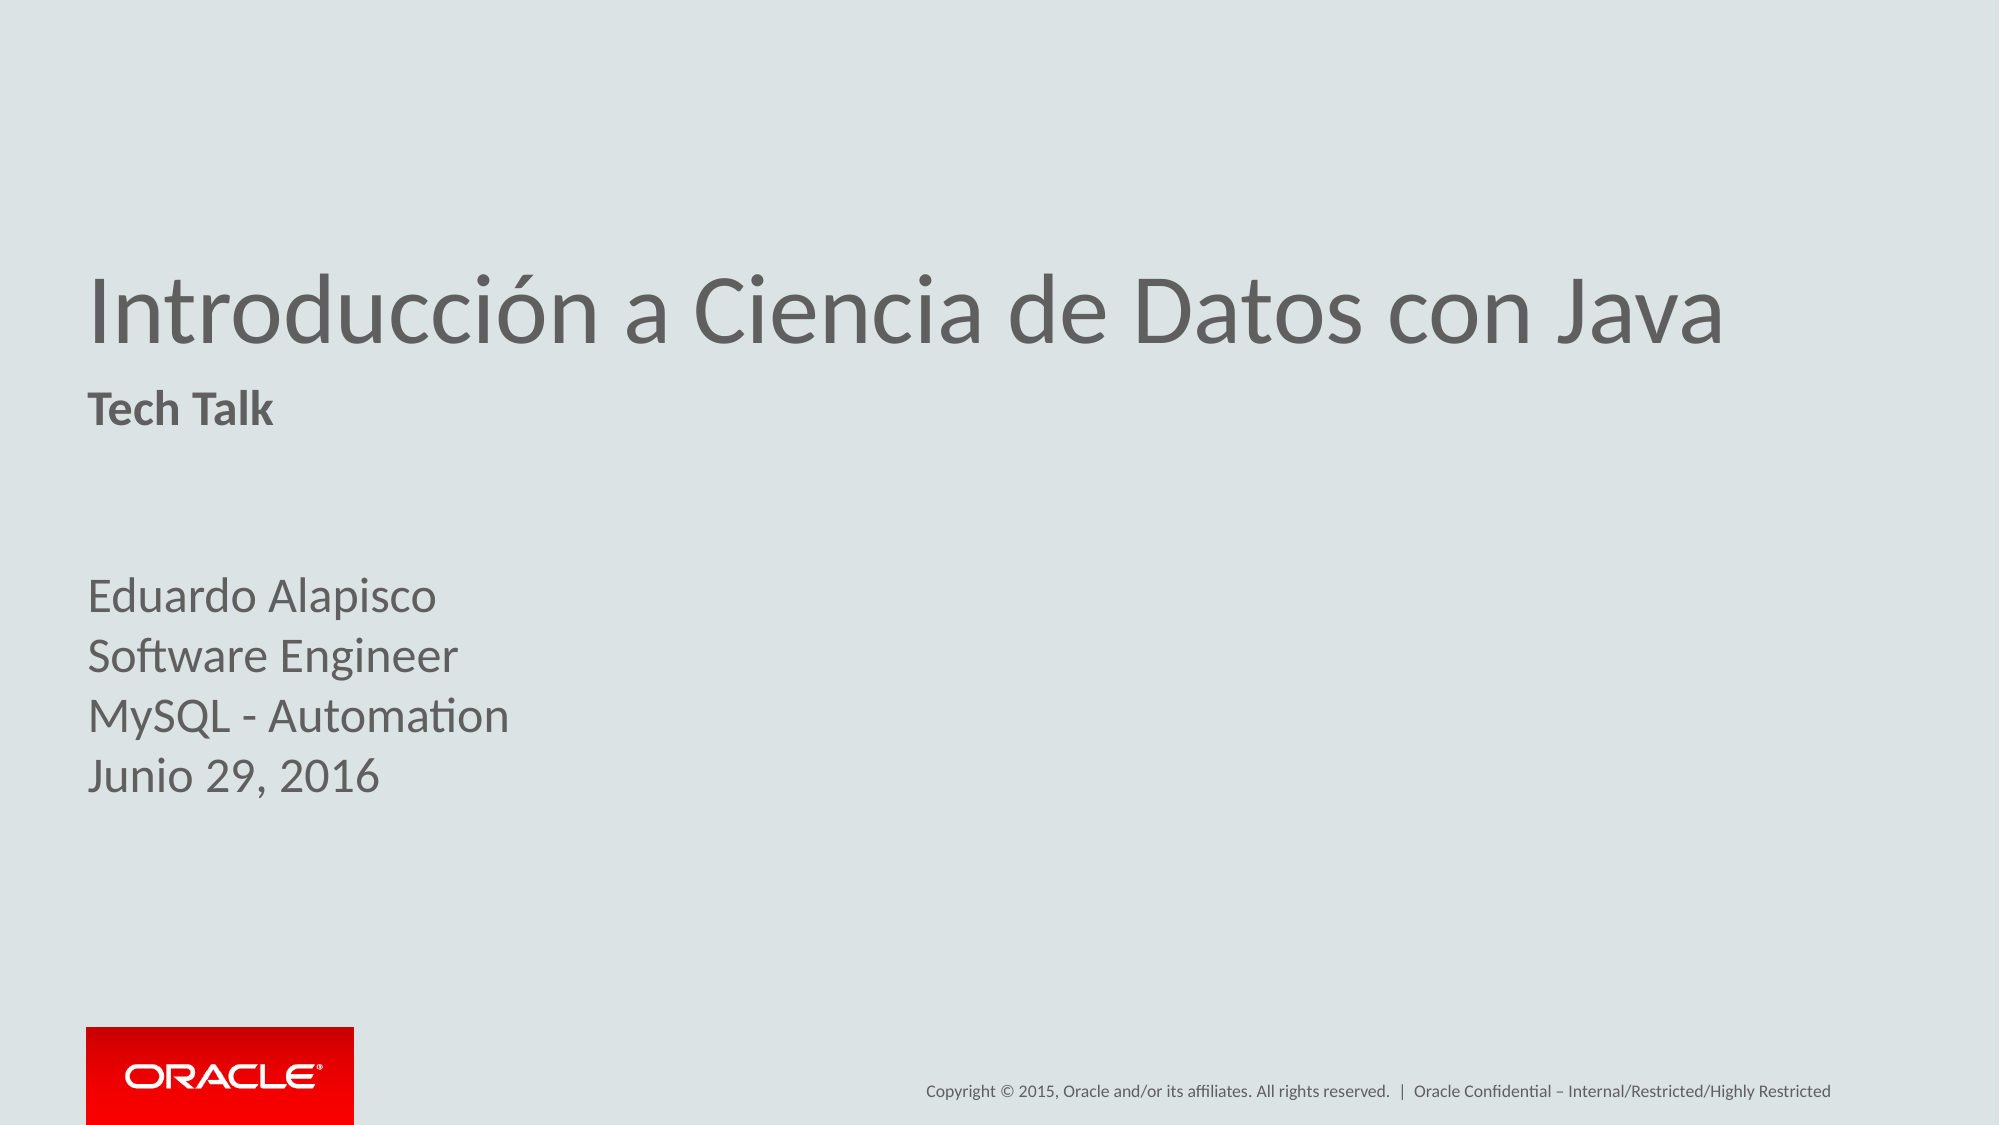

# Introducción a Ciencia de Datos con Java
Tech Talk
Eduardo Alapisco
Software Engineer
MySQL - Automation
Junio 29, 2016
Oracle Confidential – Internal/Restricted/Highly Restricted